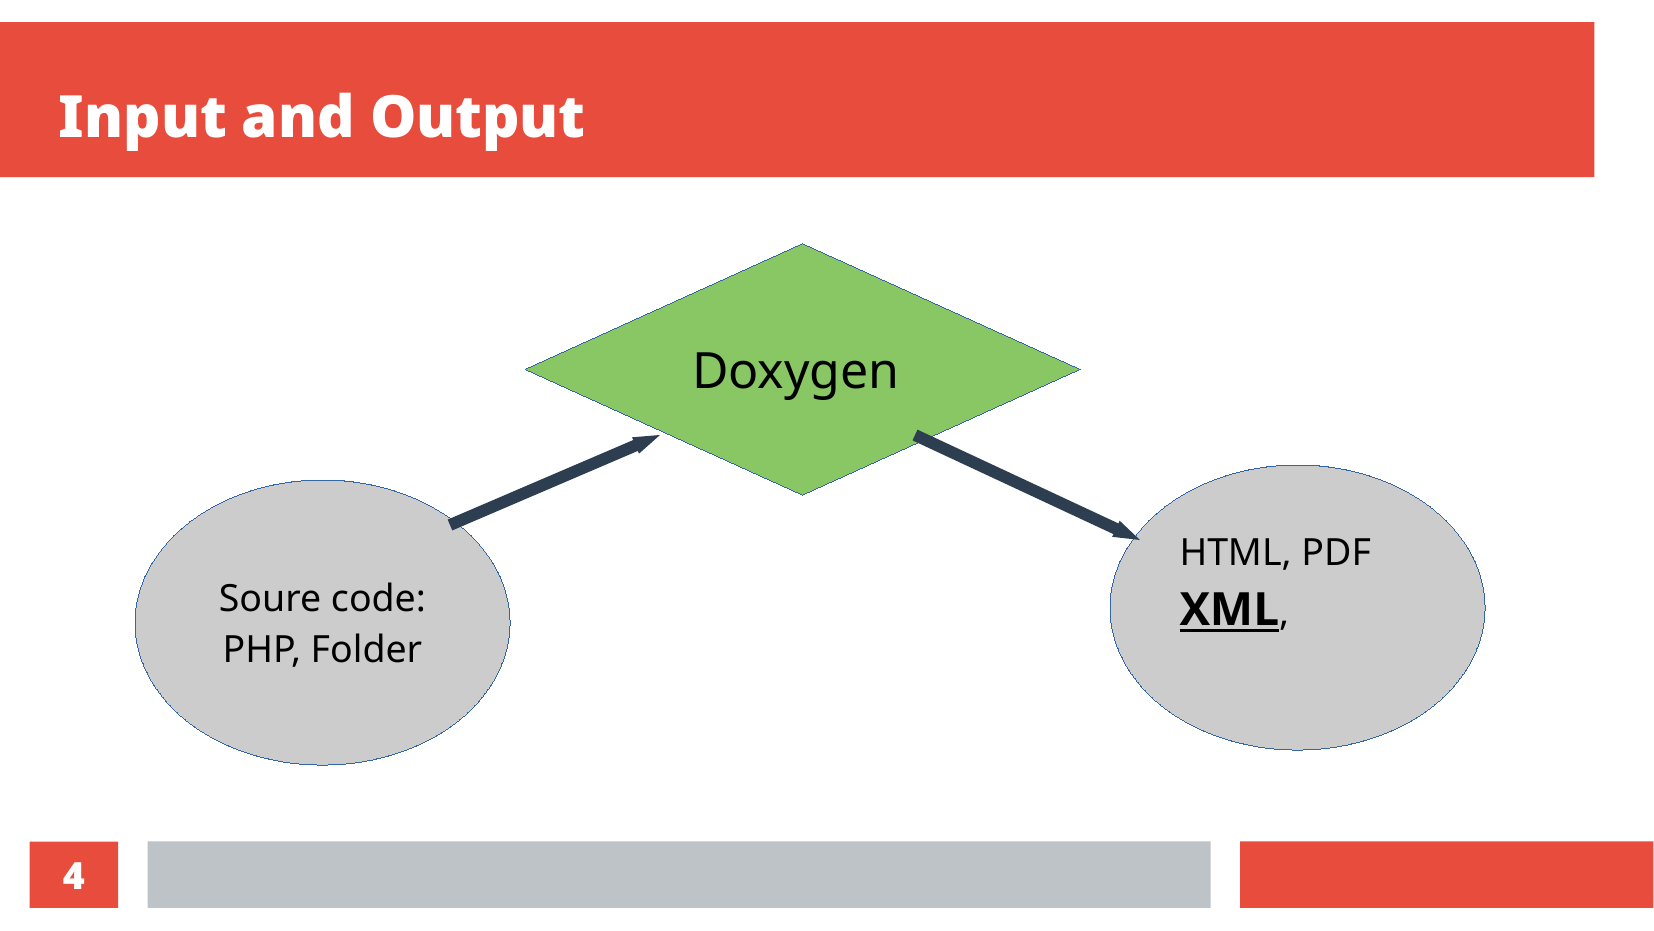

# Input and Output
Doxygen
HTML, PDF
XML,
Soure code:
PHP, Folder
4